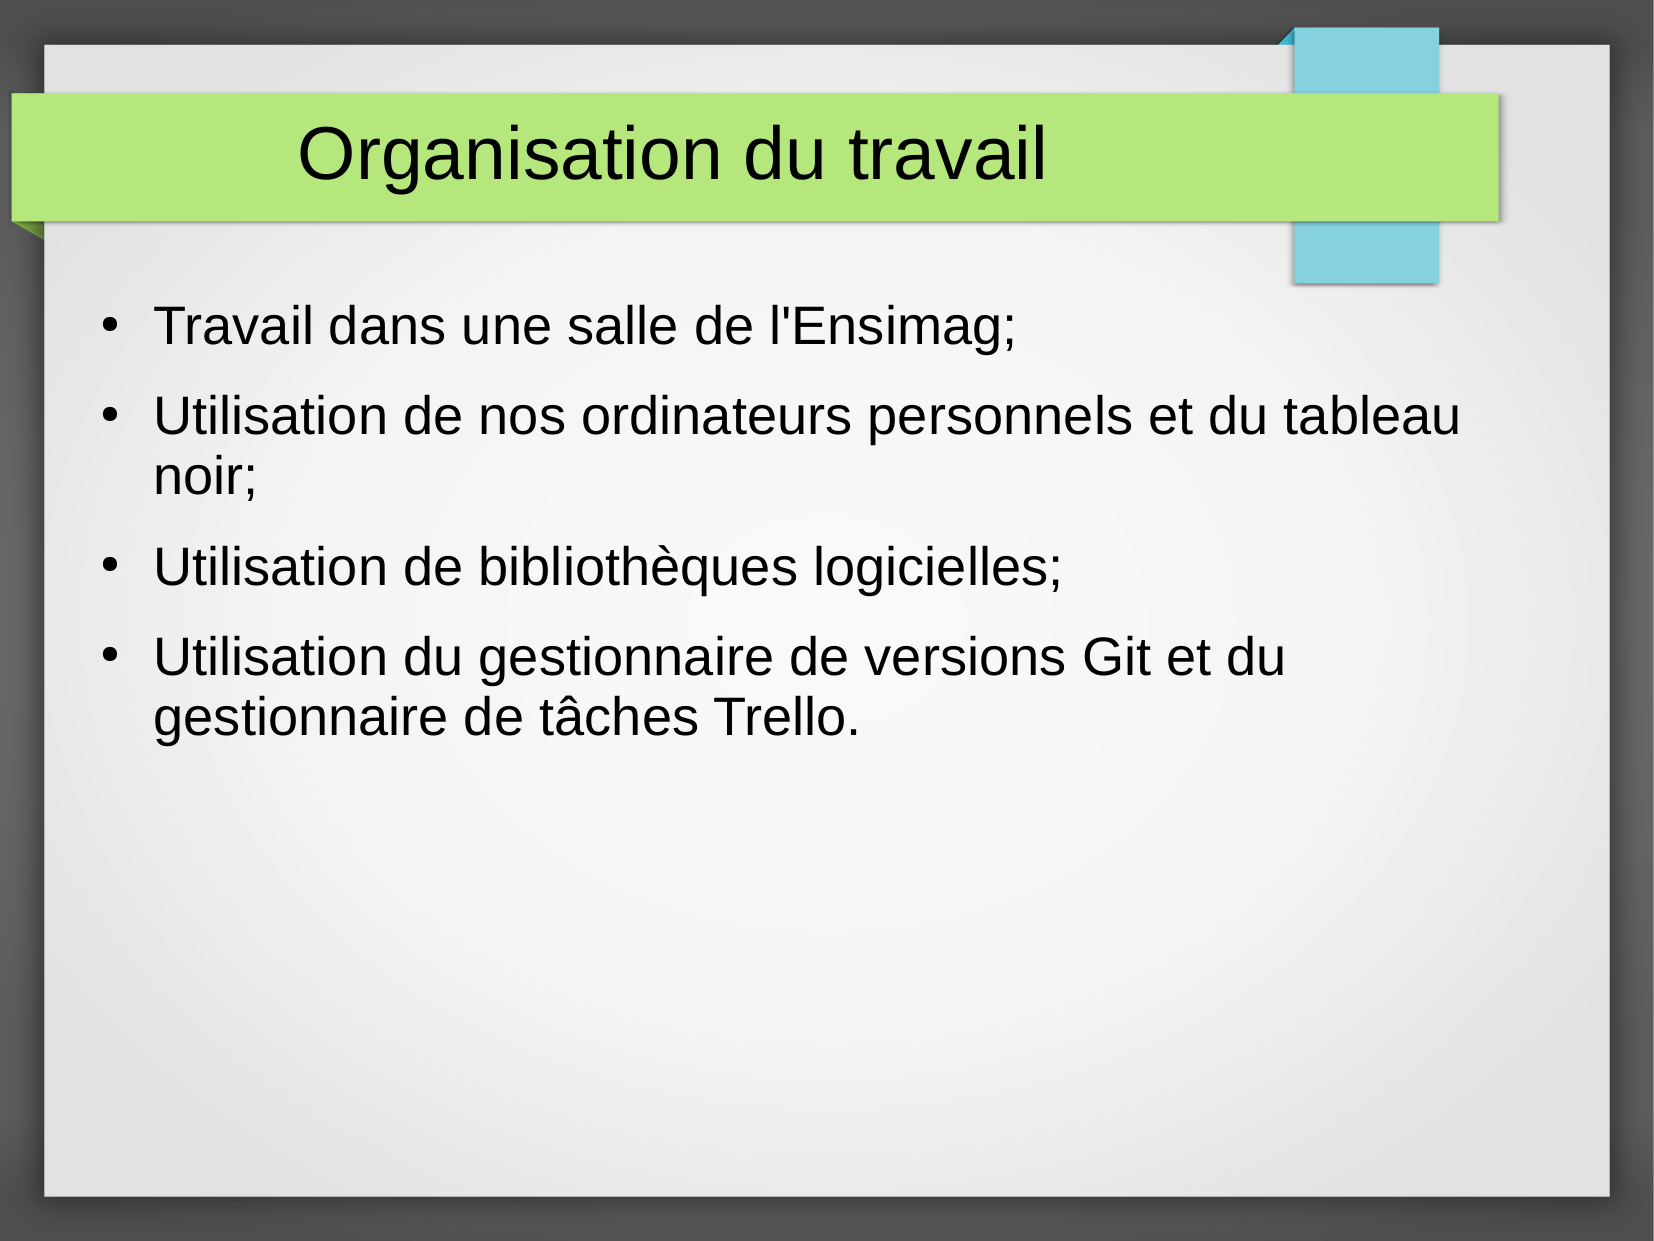

# Organisation du travail
Travail dans une salle de l'Ensimag;
Utilisation de nos ordinateurs personnels et du tableau noir;
Utilisation de bibliothèques logicielles;
Utilisation du gestionnaire de versions Git et du gestionnaire de tâches Trello.